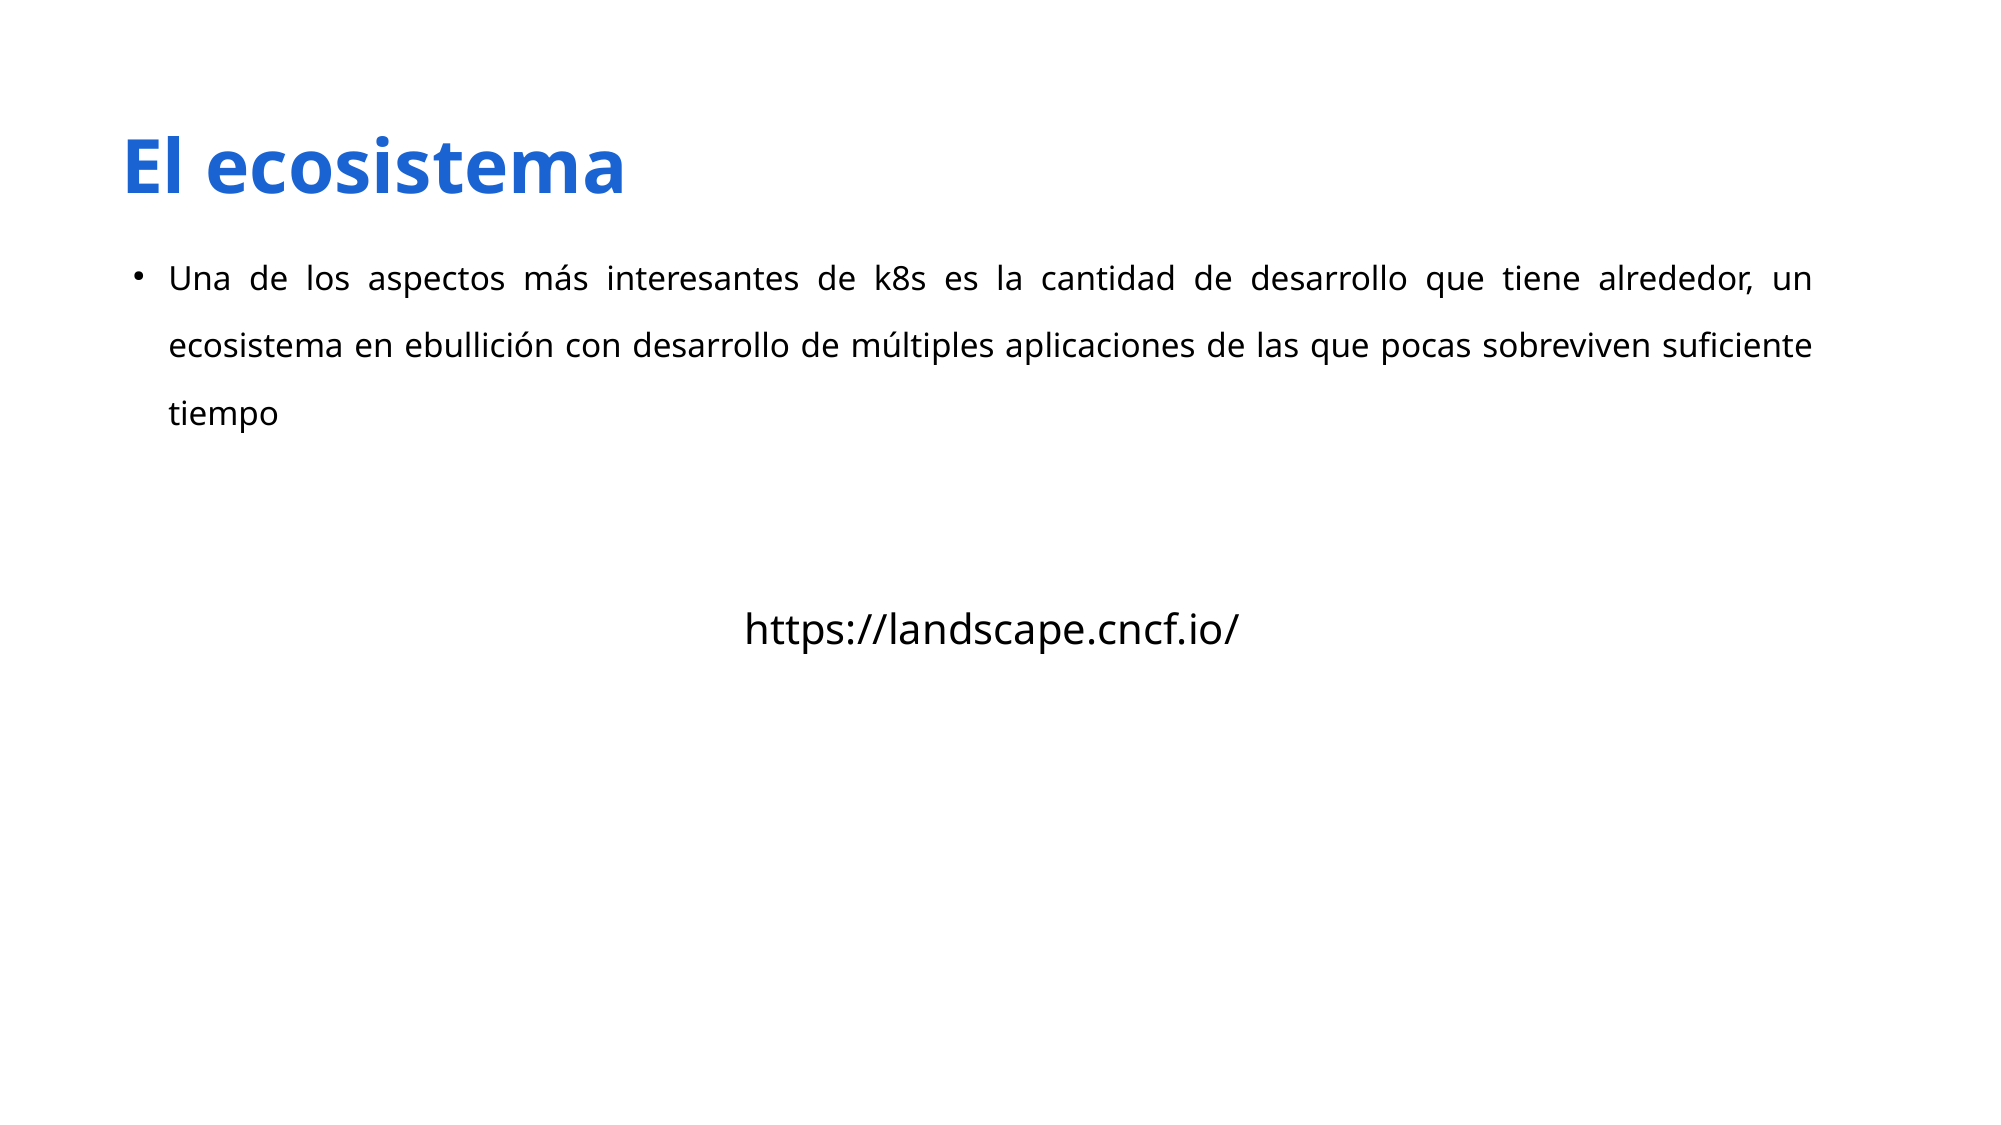

El ecosistema
Una de los aspectos más interesantes de k8s es la cantidad de desarrollo que tiene alrededor, un ecosistema en ebullición con desarrollo de múltiples aplicaciones de las que pocas sobreviven suficiente tiempo
https://landscape.cncf.io/